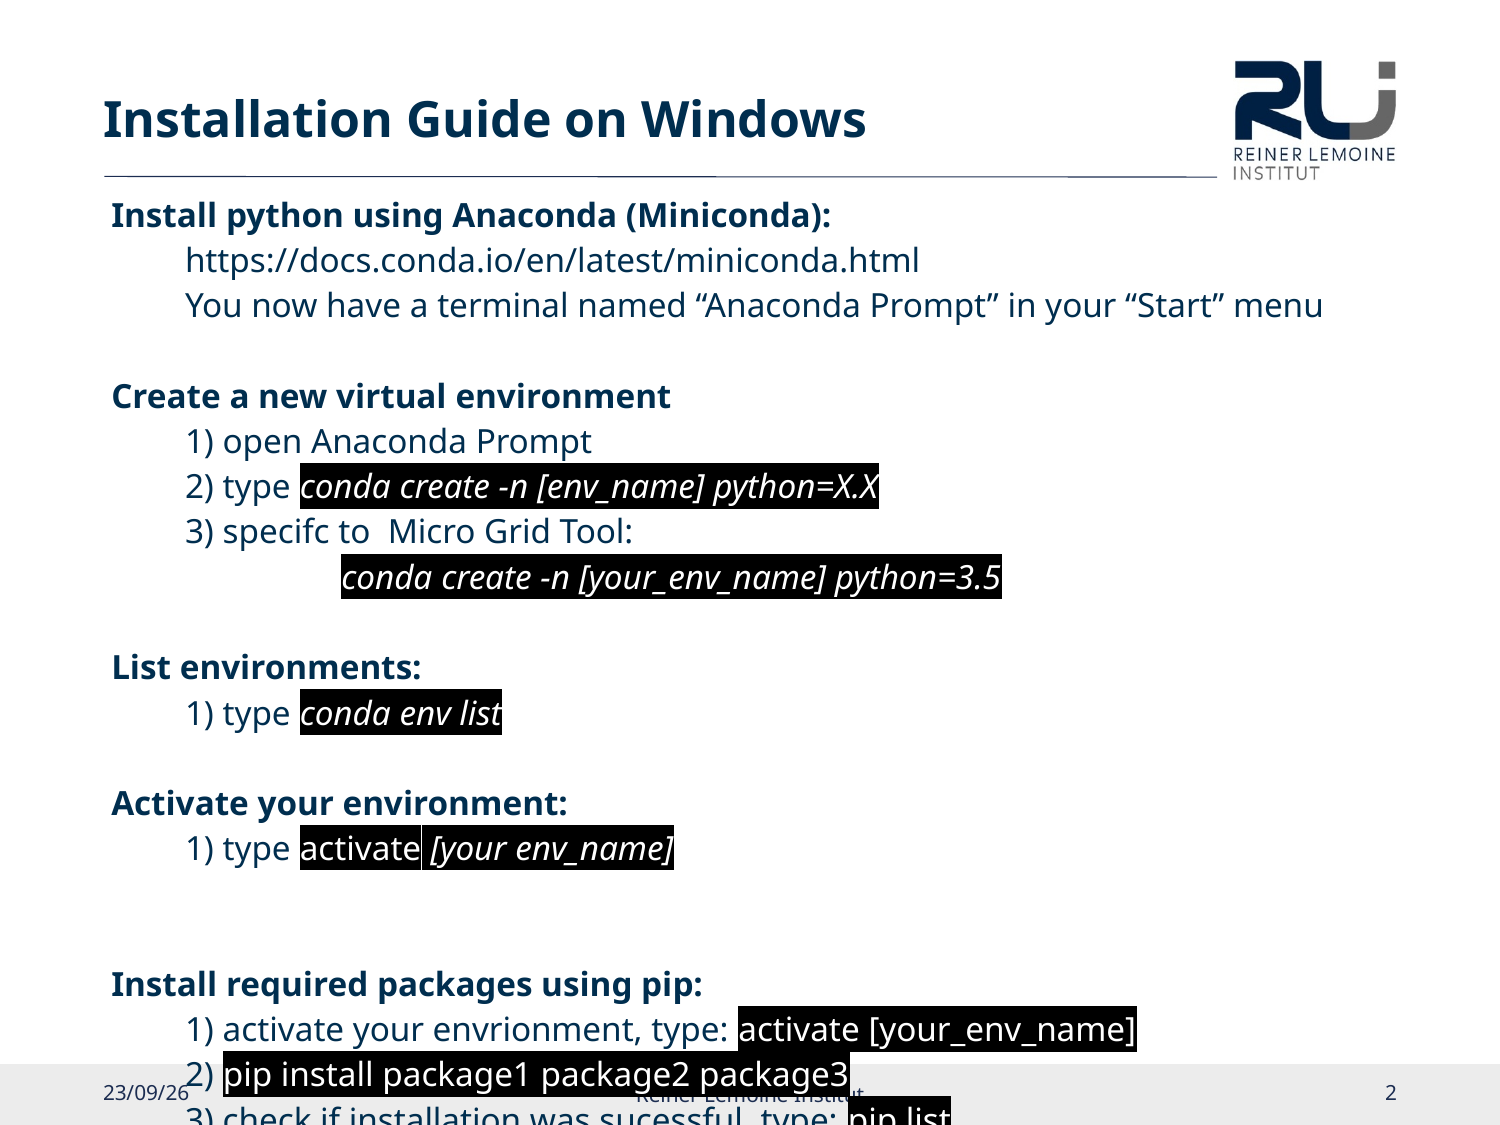

Installation Guide on Windows
Install python using Anaconda (Miniconda):
	https://docs.conda.io/en/latest/miniconda.html
	You now have a terminal named “Anaconda Prompt” in your “Start” menu
Create a new virtual environment
	1) open Anaconda Prompt
	2) type conda create -n [env_name] python=X.X
	3) specifc to Micro Grid Tool:
			 conda create -n [your_env_name] python=3.5
List environments:
	1) type conda env list
Activate your environment:
	1) type activate [your env_name]
Install required packages using pip:
	1) activate your envrionment, type: activate [your_env_name]
	2) pip install package1 package2 package3
	3) check if installation was sucessful, type: pip list
Reiner Lemoine Institut